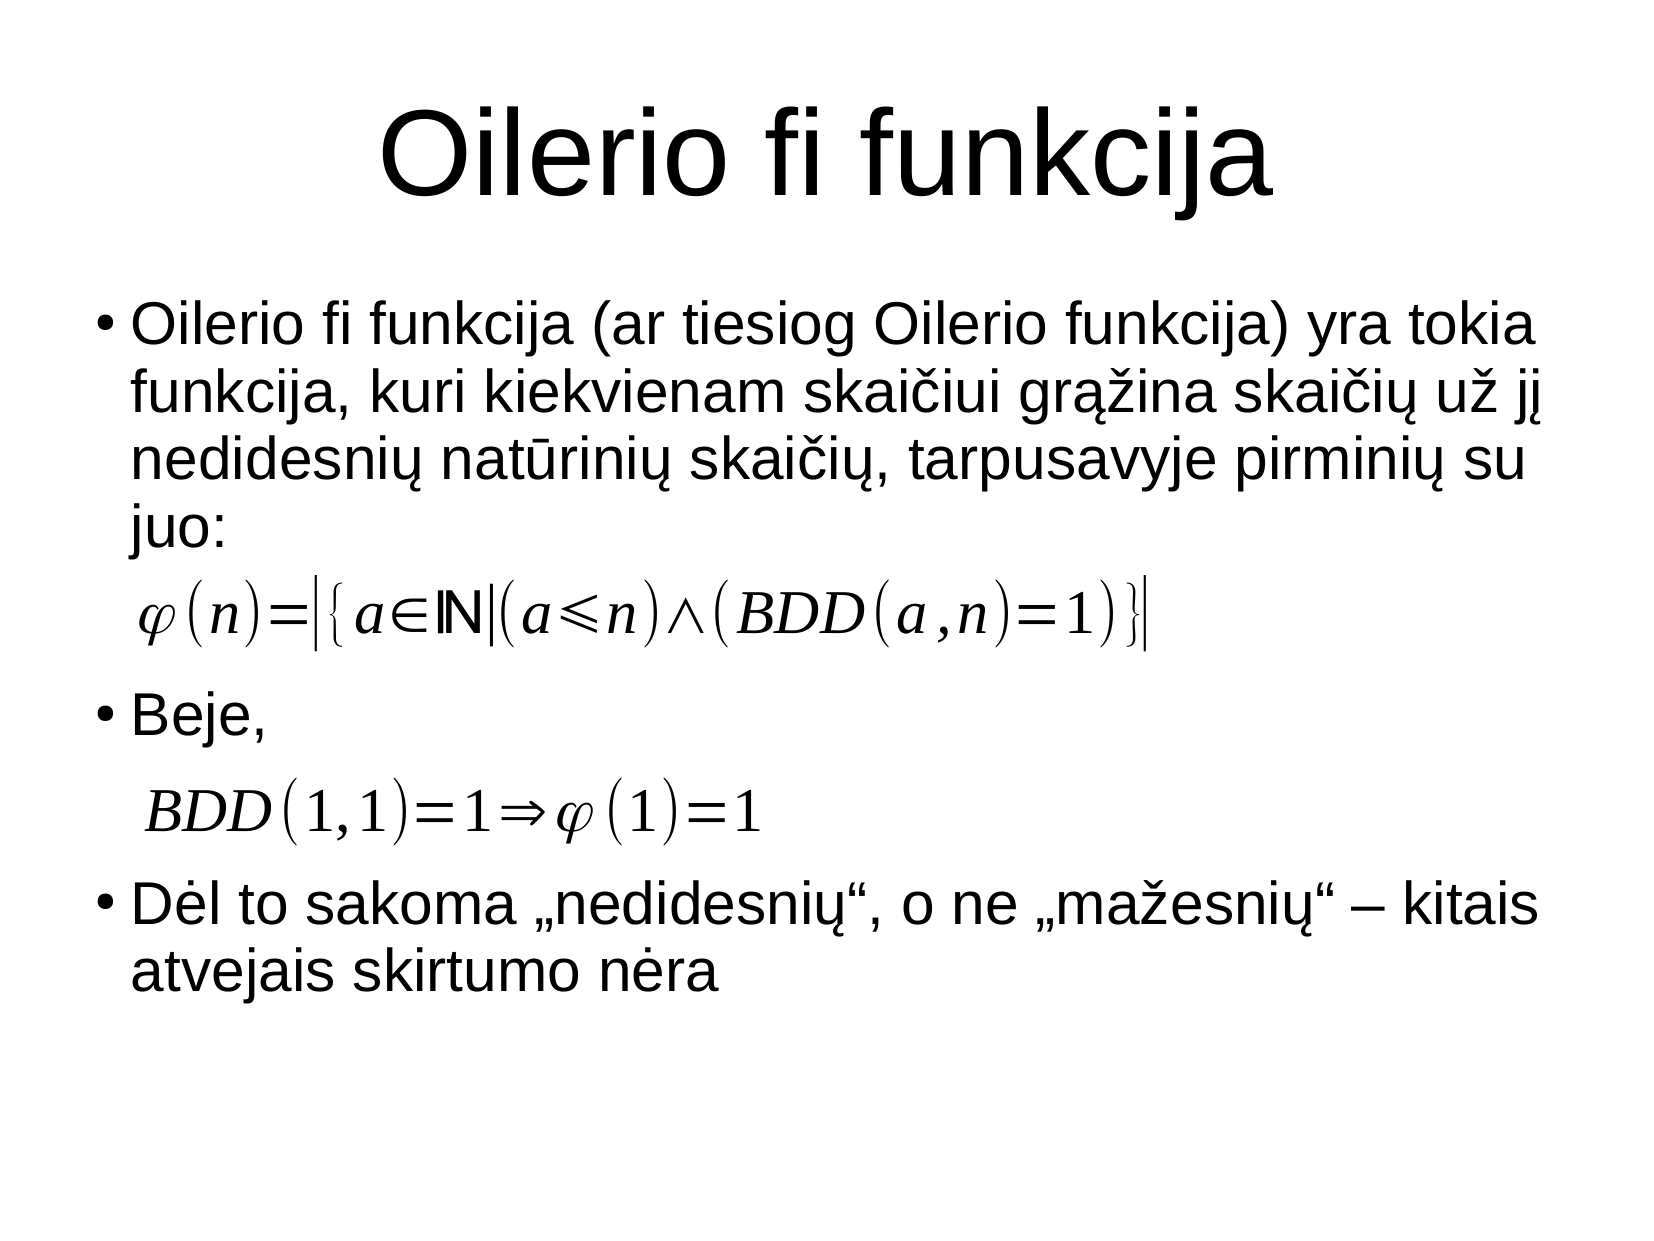

# Oilerio fi funkcija
Oilerio fi funkcija (ar tiesiog Oilerio funkcija) yra tokia funkcija, kuri kiekvienam skaičiui grąžina skaičių už jį nedidesnių natūrinių skaičių, tarpusavyje pirminių su juo:
Beje,
Dėl to sakoma „nedidesnių“, o ne „mažesnių“ – kitais atvejais skirtumo nėra